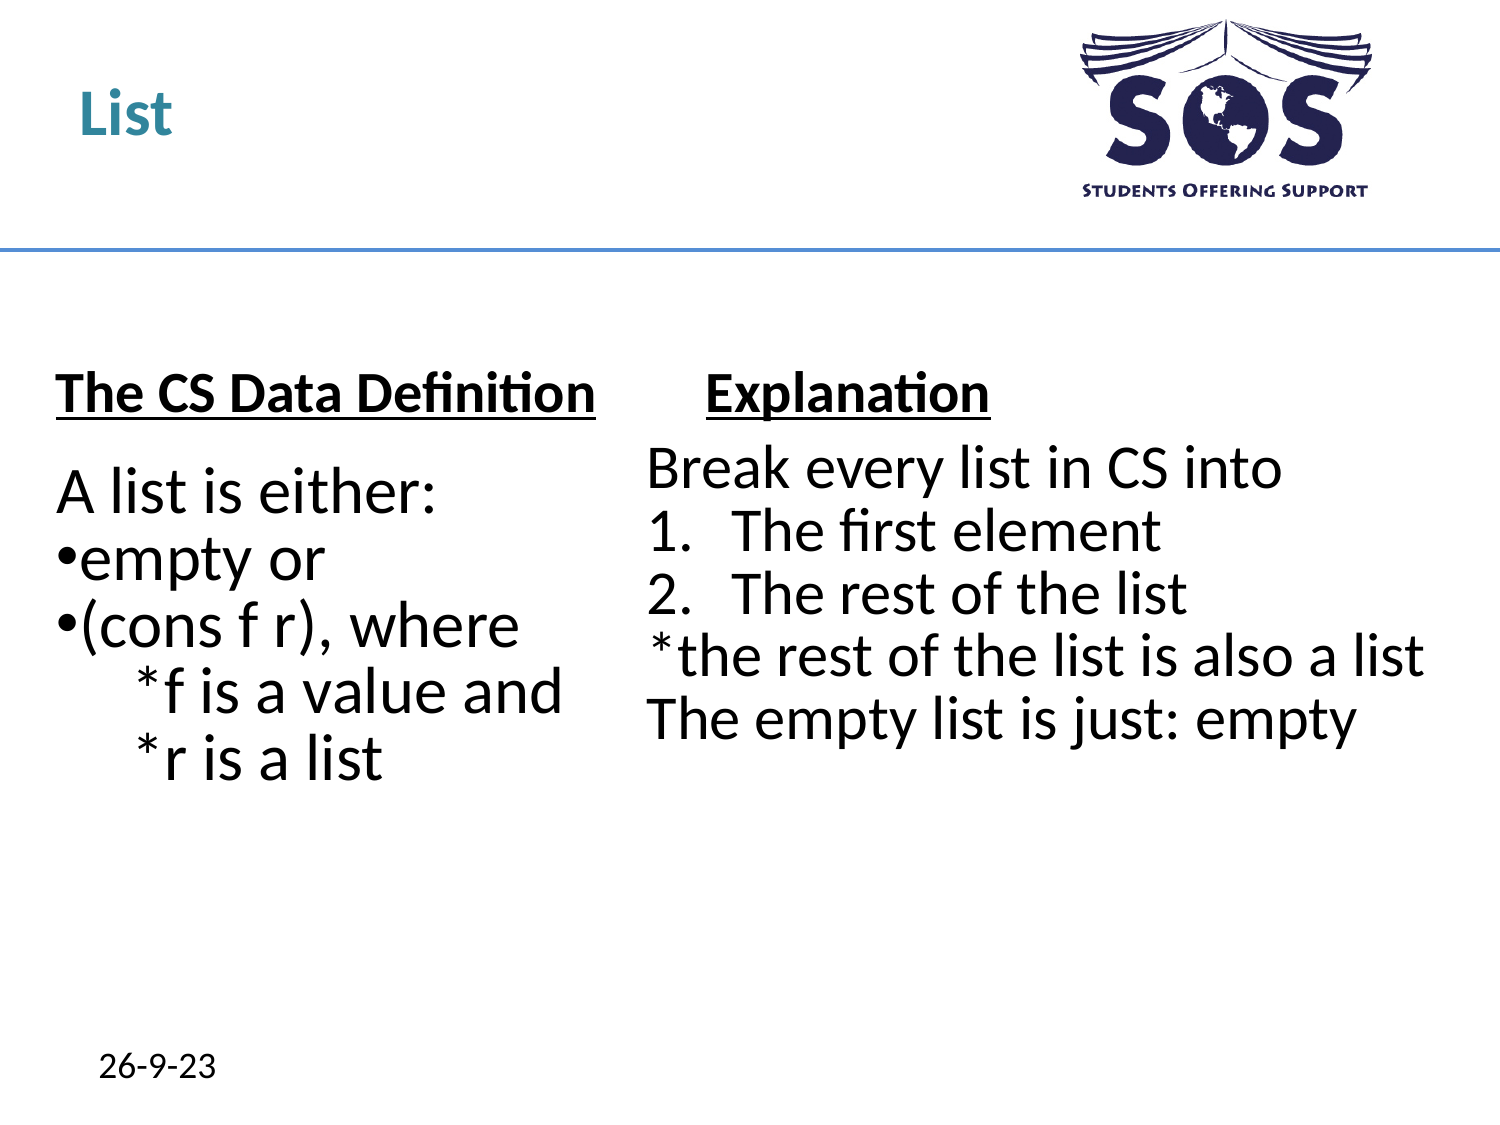

# List
The CS Data Definition
Explanation
Break every list in CS into
The first element
The rest of the list
*the rest of the list is also a list
The empty list is just: empty
A list is either:
empty or
(cons f r), where
*f is a value and
*r is a list